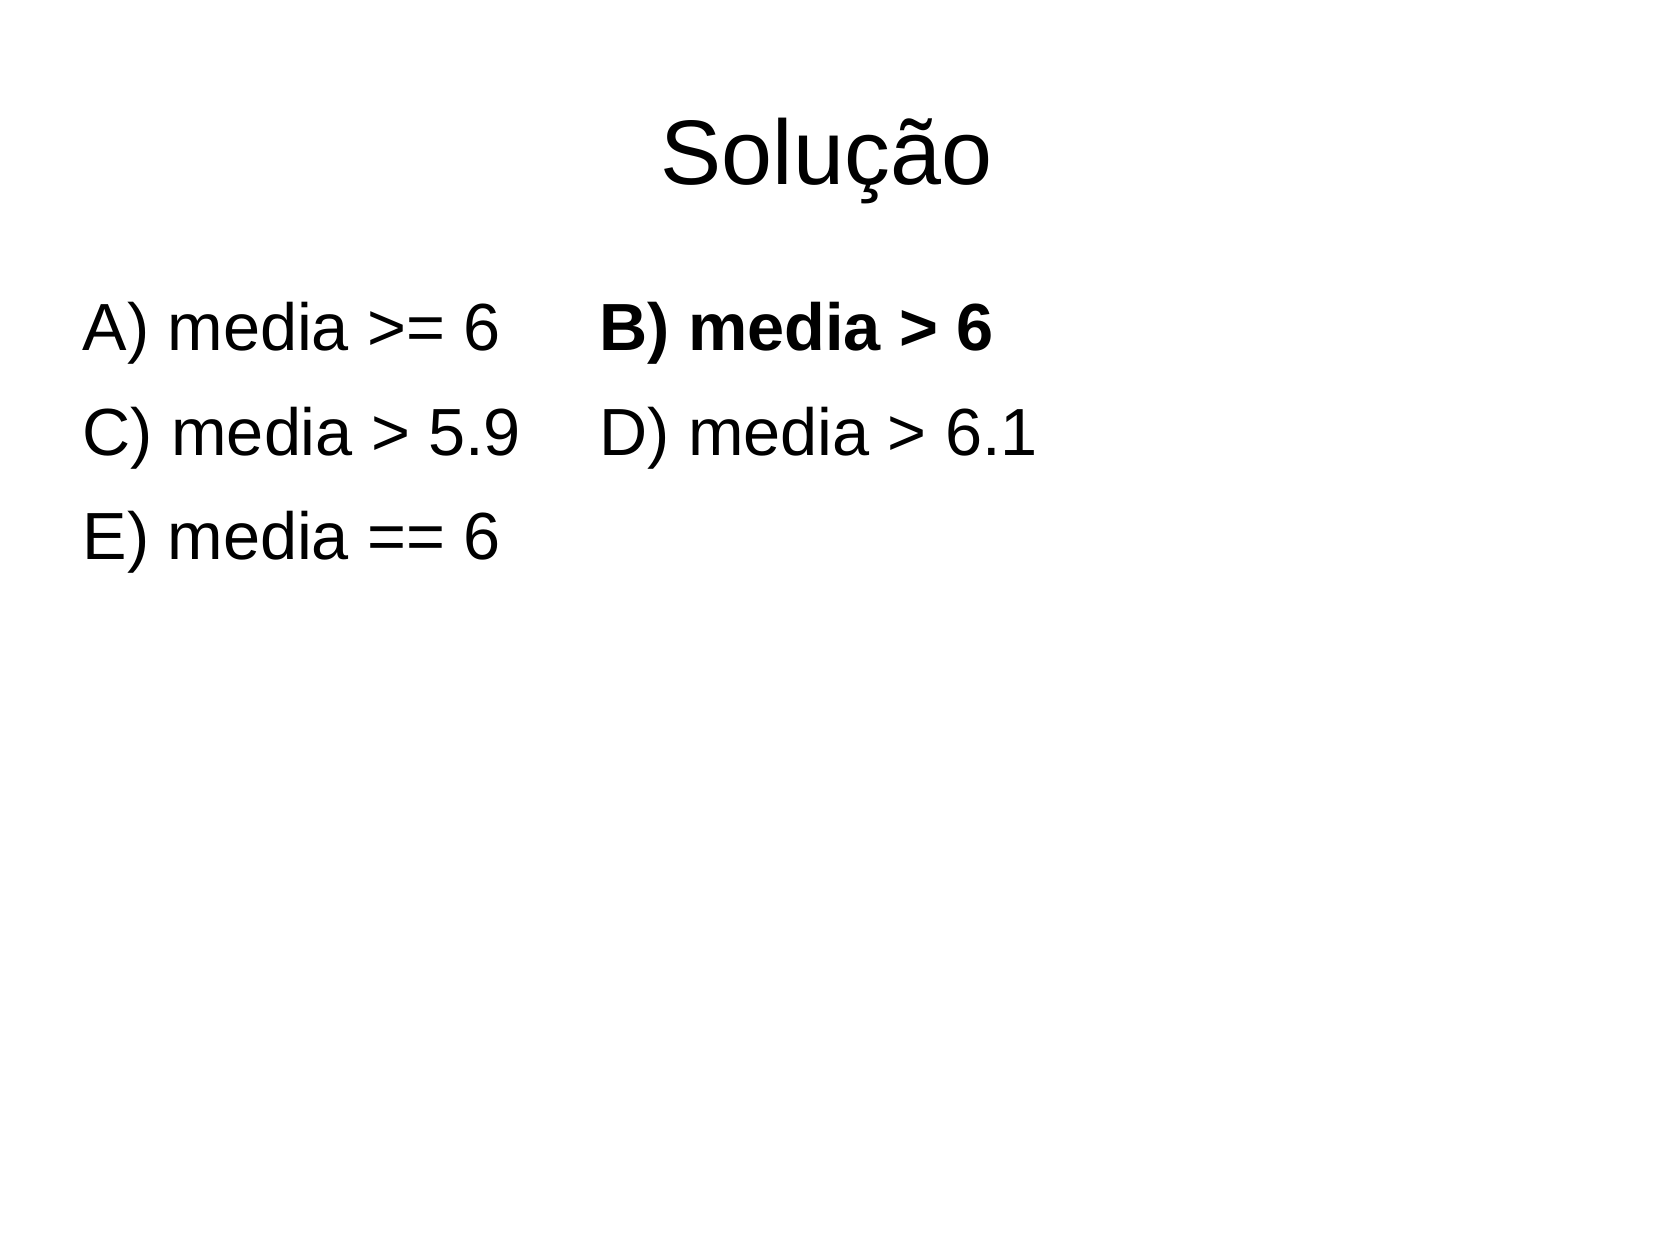

# Solução
A) media >= 6		B) media > 6
C) media > 5.9		D) media > 6.1
E) media == 6